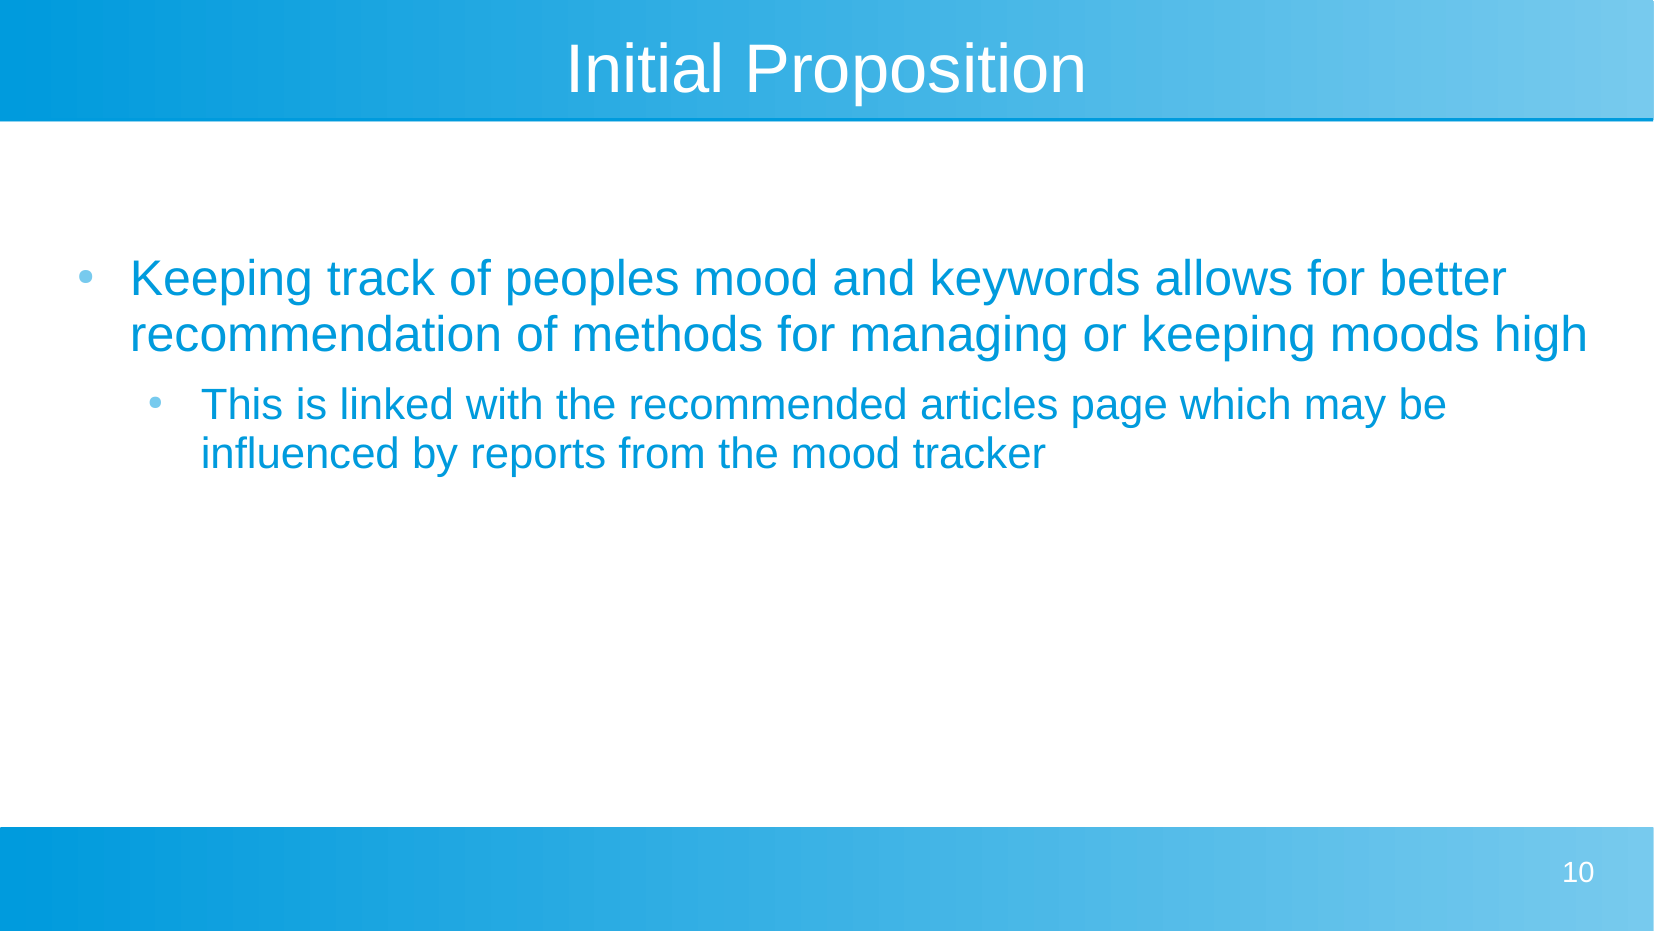

# Initial Proposition
Keeping track of peoples mood and keywords allows for better recommendation of methods for managing or keeping moods high
This is linked with the recommended articles page which may be influenced by reports from the mood tracker
10